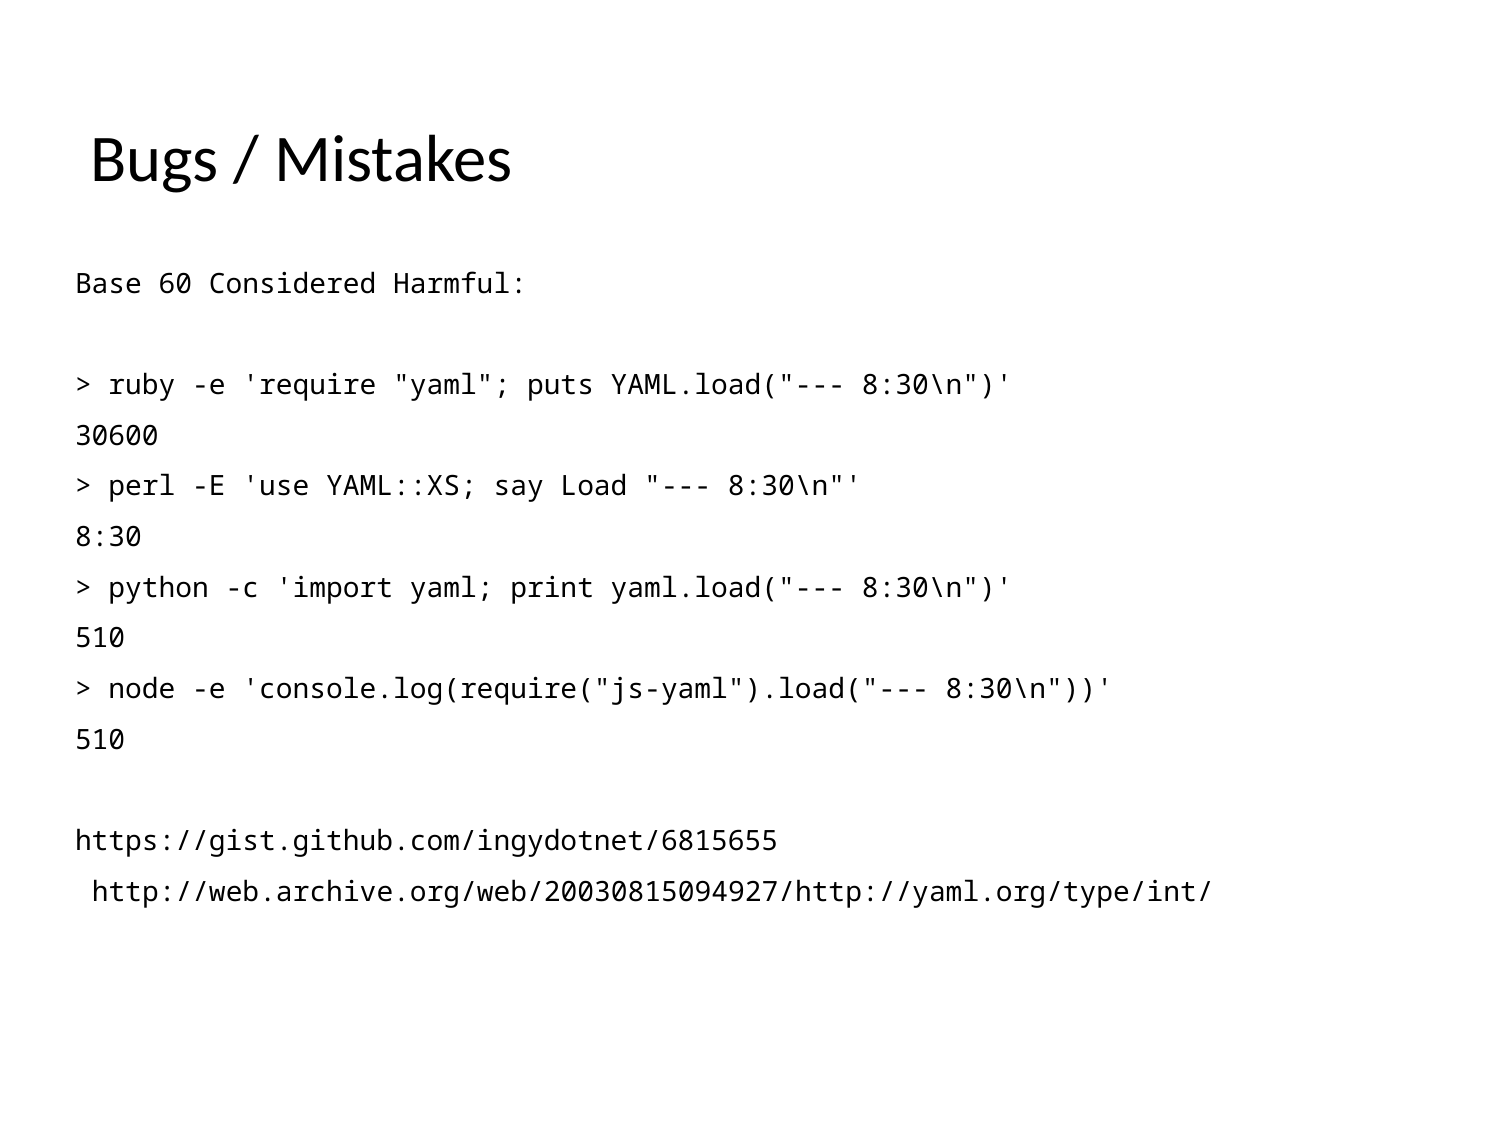

# Bugs / Mistakes
Base 60 Considered Harmful:
> ruby -e 'require "yaml"; puts YAML.load("--- 8:30\n")'
30600
> perl -E 'use YAML::XS; say Load "--- 8:30\n"'
8:30
> python -c 'import yaml; print yaml.load("--- 8:30\n")'
510
> node -e 'console.log(require("js-yaml").load("--- 8:30\n"))'
510
https://gist.github.com/ingydotnet/6815655
 http://web.archive.org/web/20030815094927/http://yaml.org/type/int/